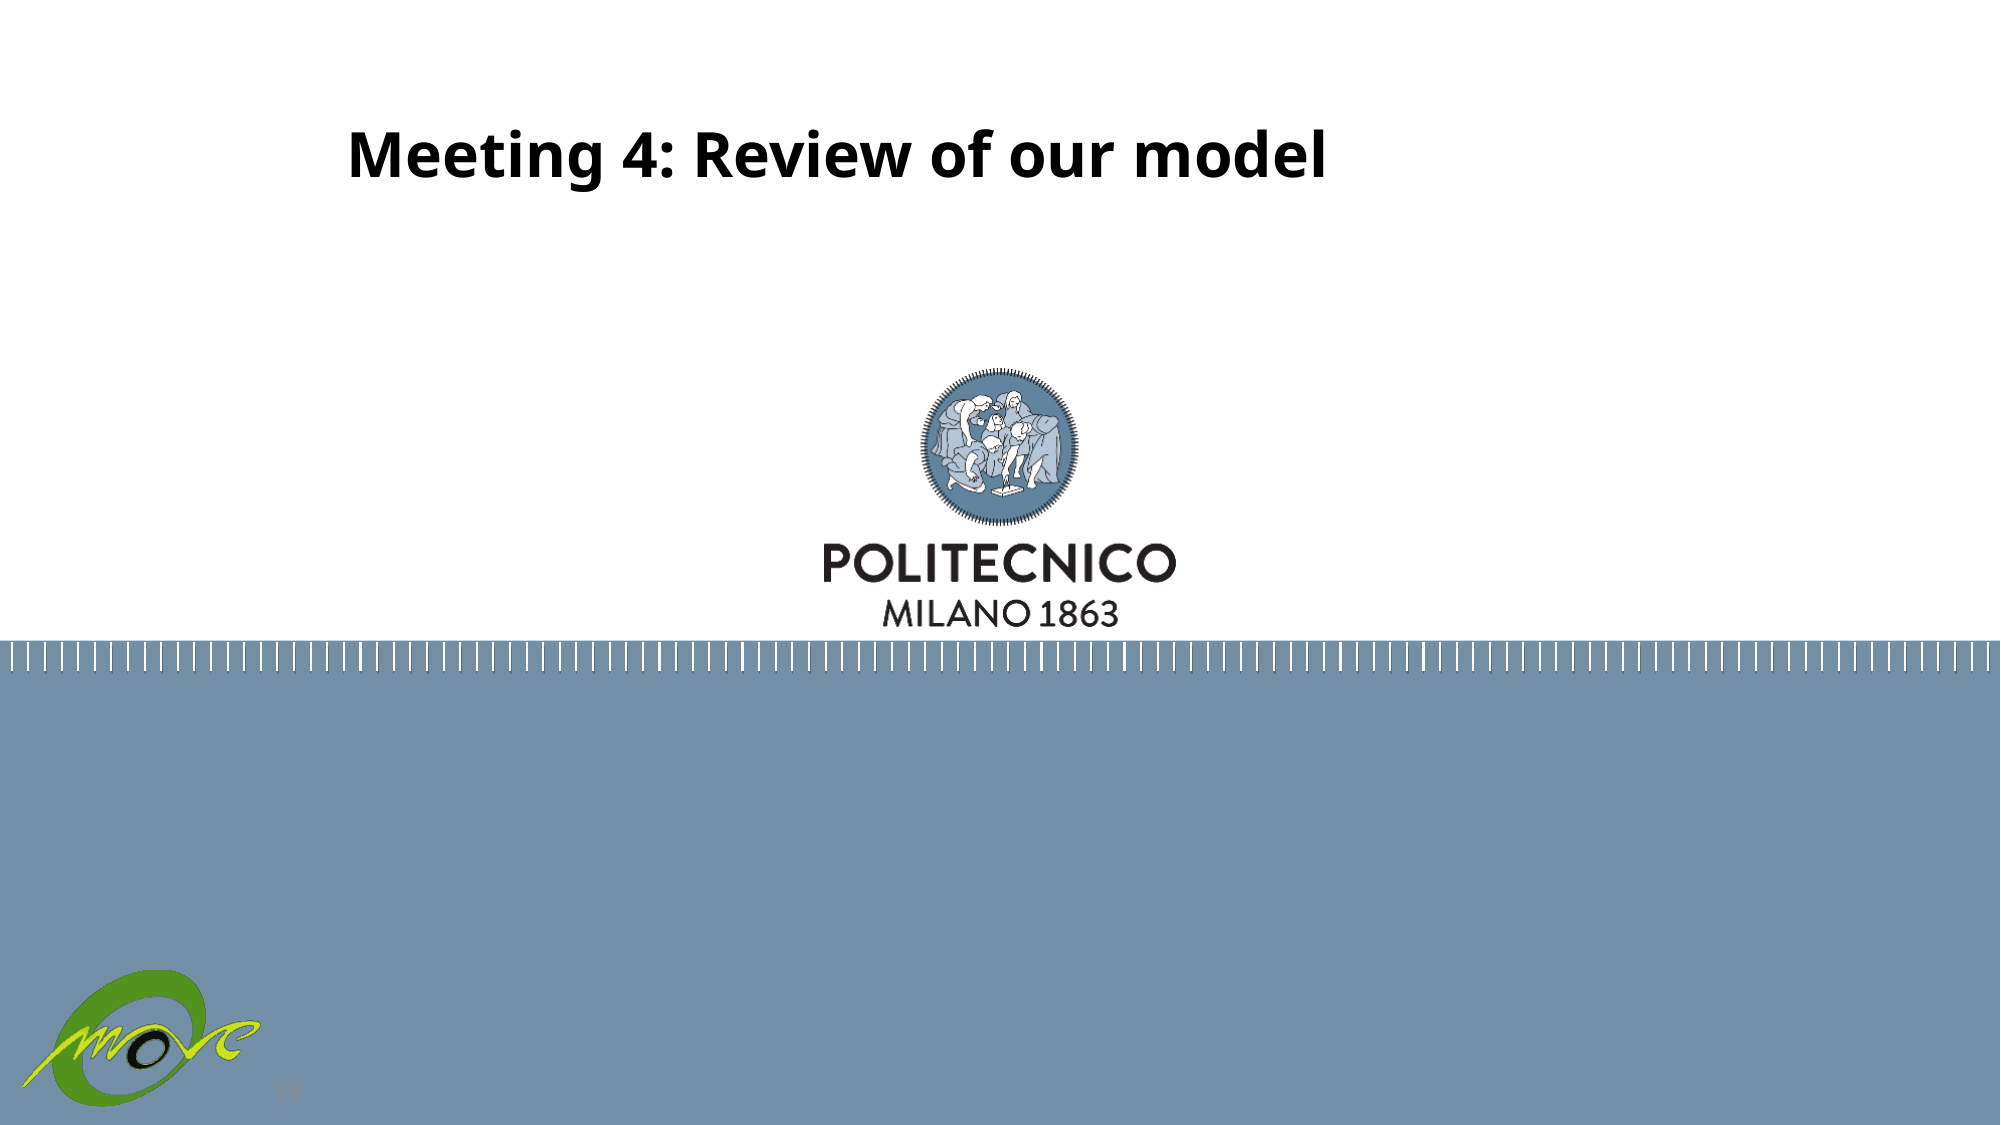

# Meeting 4: Review of our model